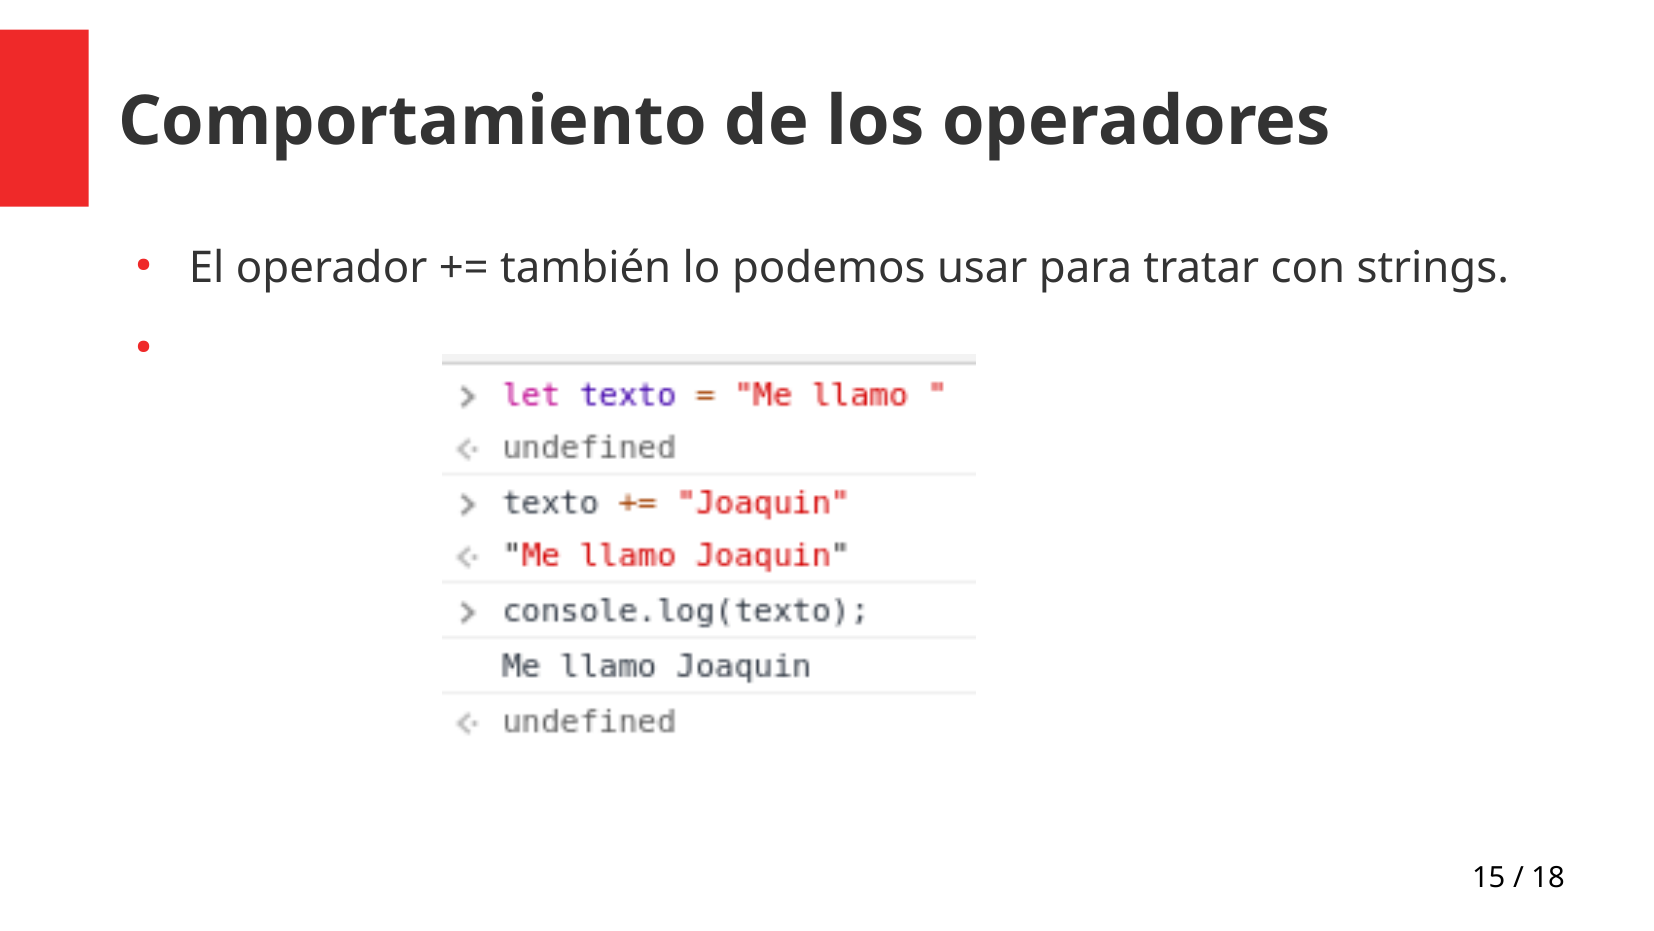

# Comportamiento de los operadores
El operador += también lo podemos usar para tratar con strings.
15